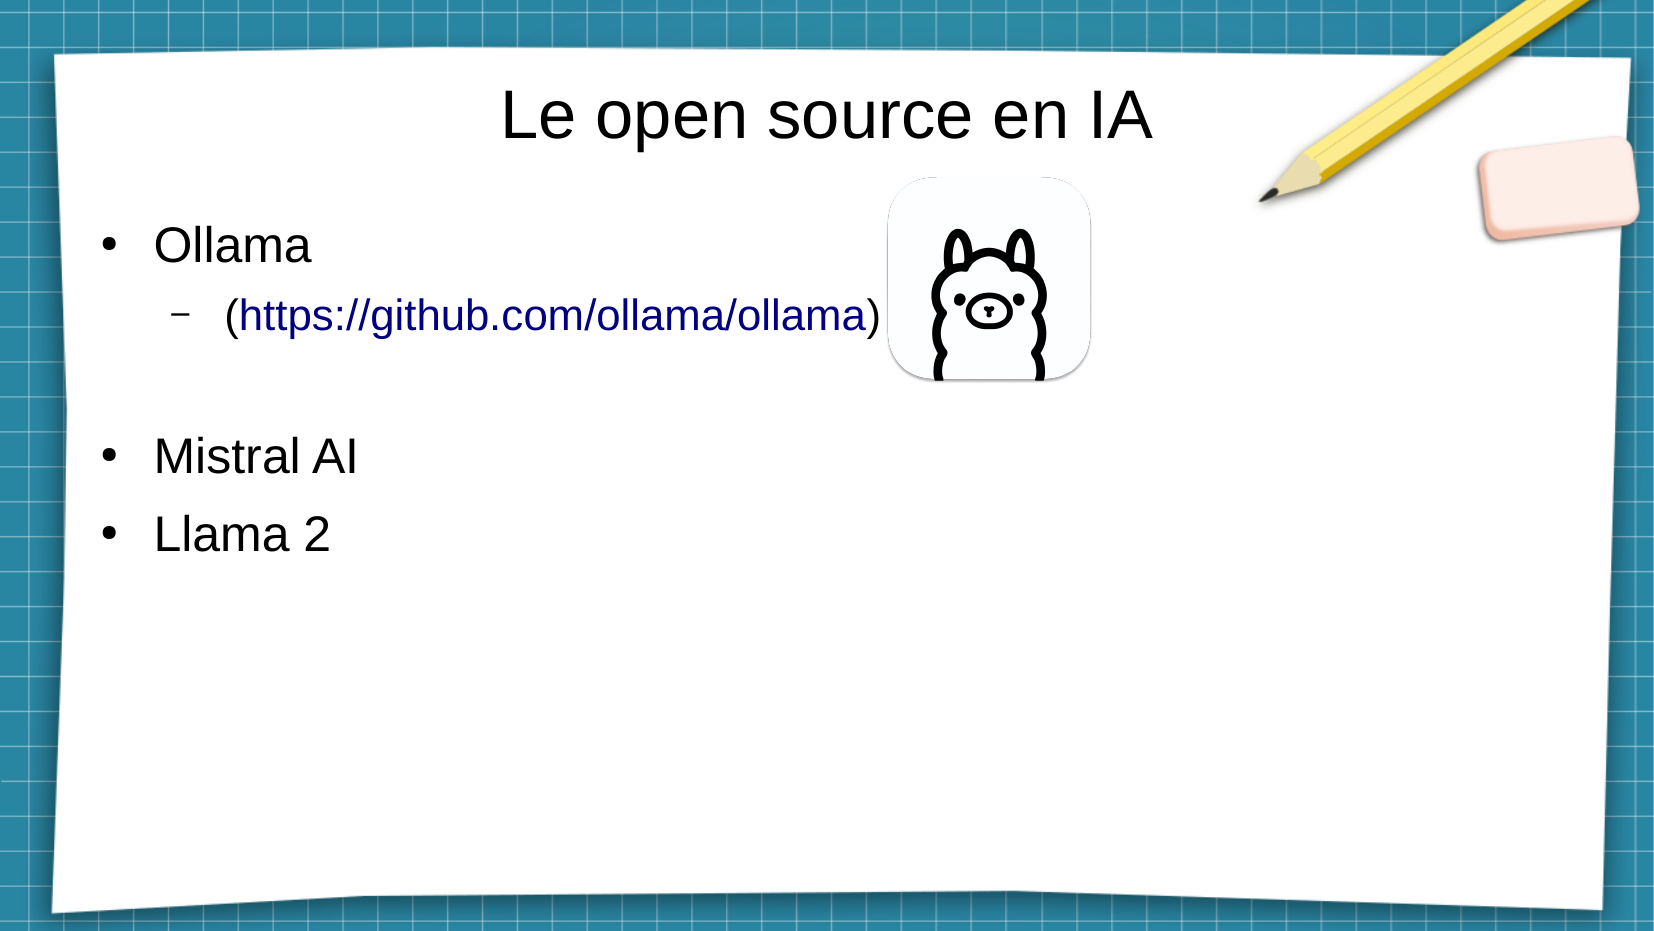

# Le open source en IA
Ollama
(https://github.com/ollama/ollama)
Mistral AI
Llama 2